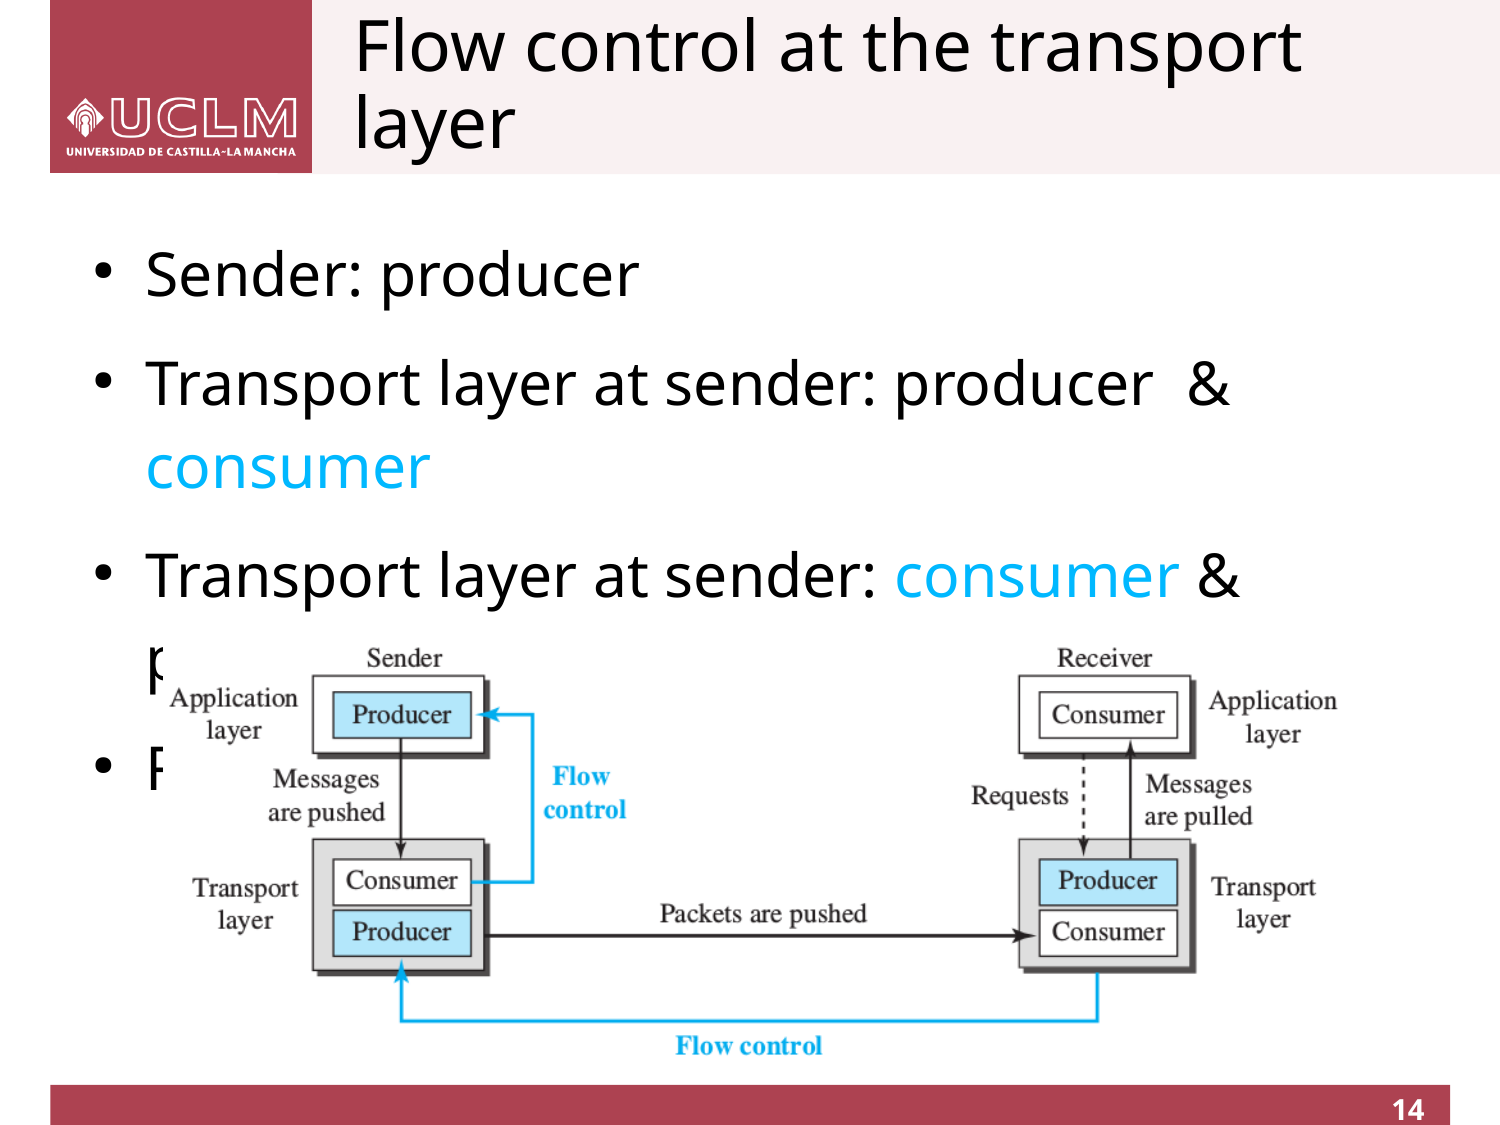

# Flow control at the transport layer
Sender: producer
Transport layer at sender: producer & consumer
Transport layer at sender: consumer & producer
Receiver: consumer
14